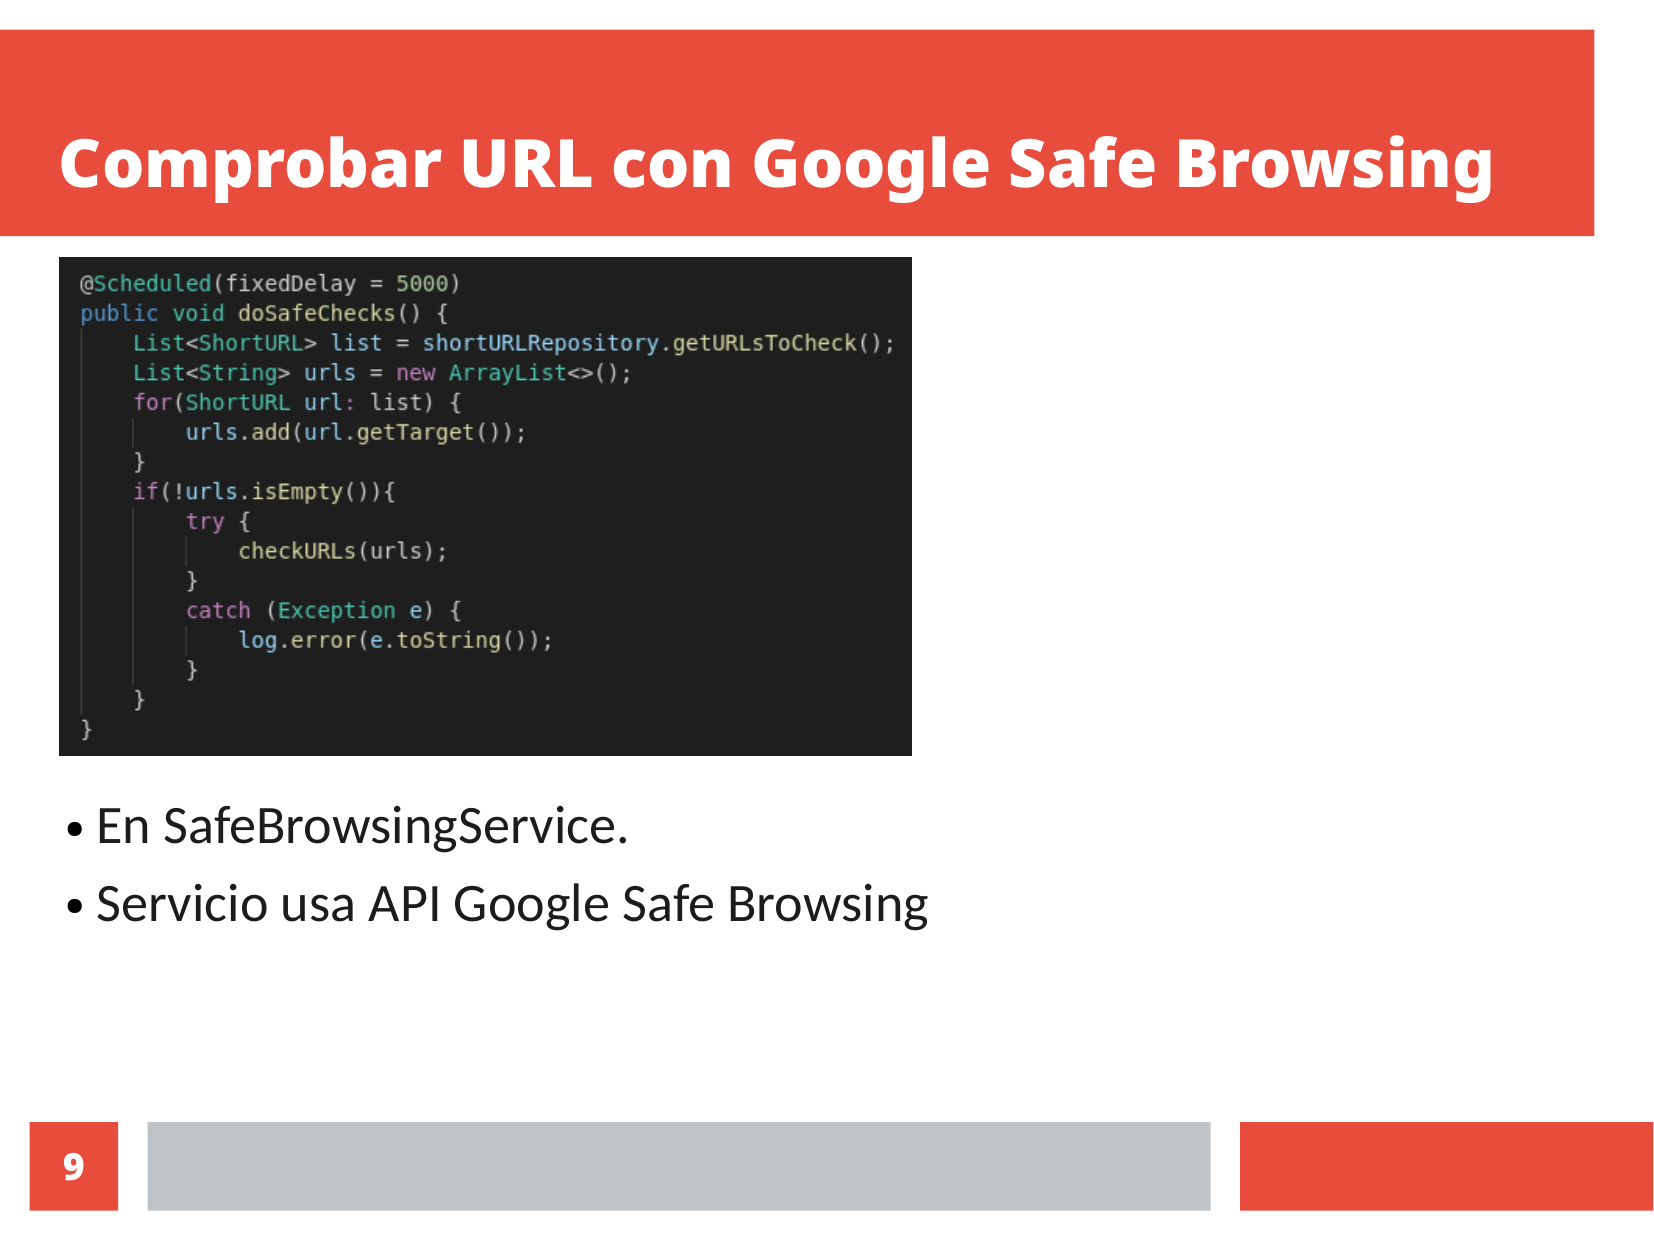

# Comprobar URL con Google Safe Browsing
 En SafeBrowsingService.
 Servicio usa API Google Safe Browsing
9